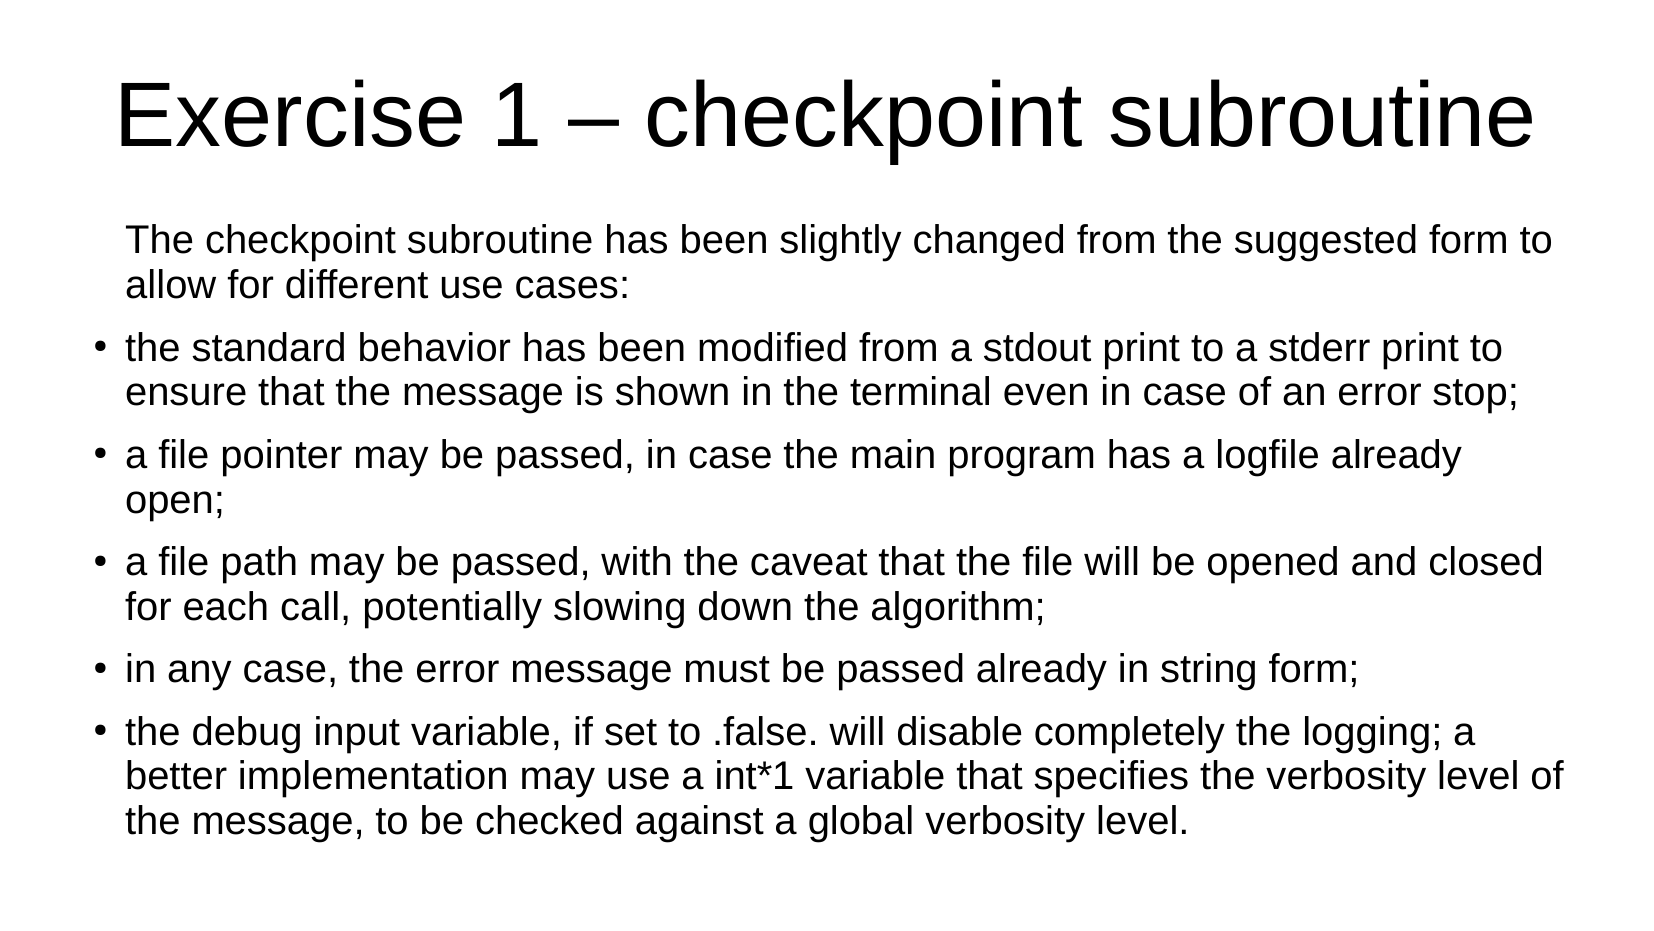

# Exercise 1 – checkpoint subroutine
The checkpoint subroutine has been slightly changed from the suggested form to allow for different use cases:
the standard behavior has been modified from a stdout print to a stderr print to ensure that the message is shown in the terminal even in case of an error stop;
a file pointer may be passed, in case the main program has a logfile already open;
a file path may be passed, with the caveat that the file will be opened and closed for each call, potentially slowing down the algorithm;
in any case, the error message must be passed already in string form;
the debug input variable, if set to .false. will disable completely the logging; a better implementation may use a int*1 variable that specifies the verbosity level of the message, to be checked against a global verbosity level.